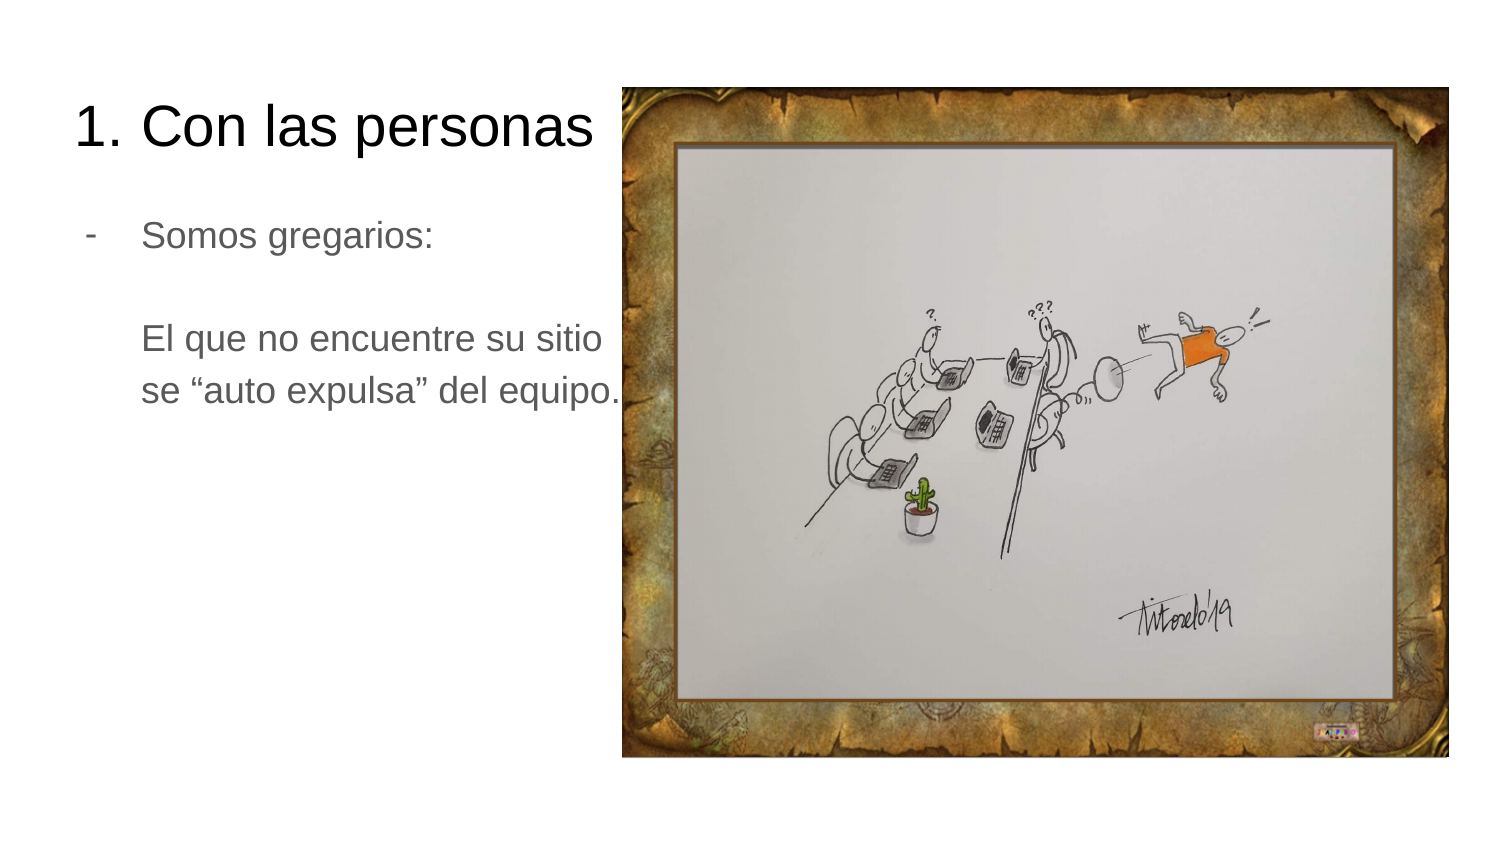

# Con las personas
Somos gregarios:
El que no encuentre su sitio
se “auto expulsa” del equipo.